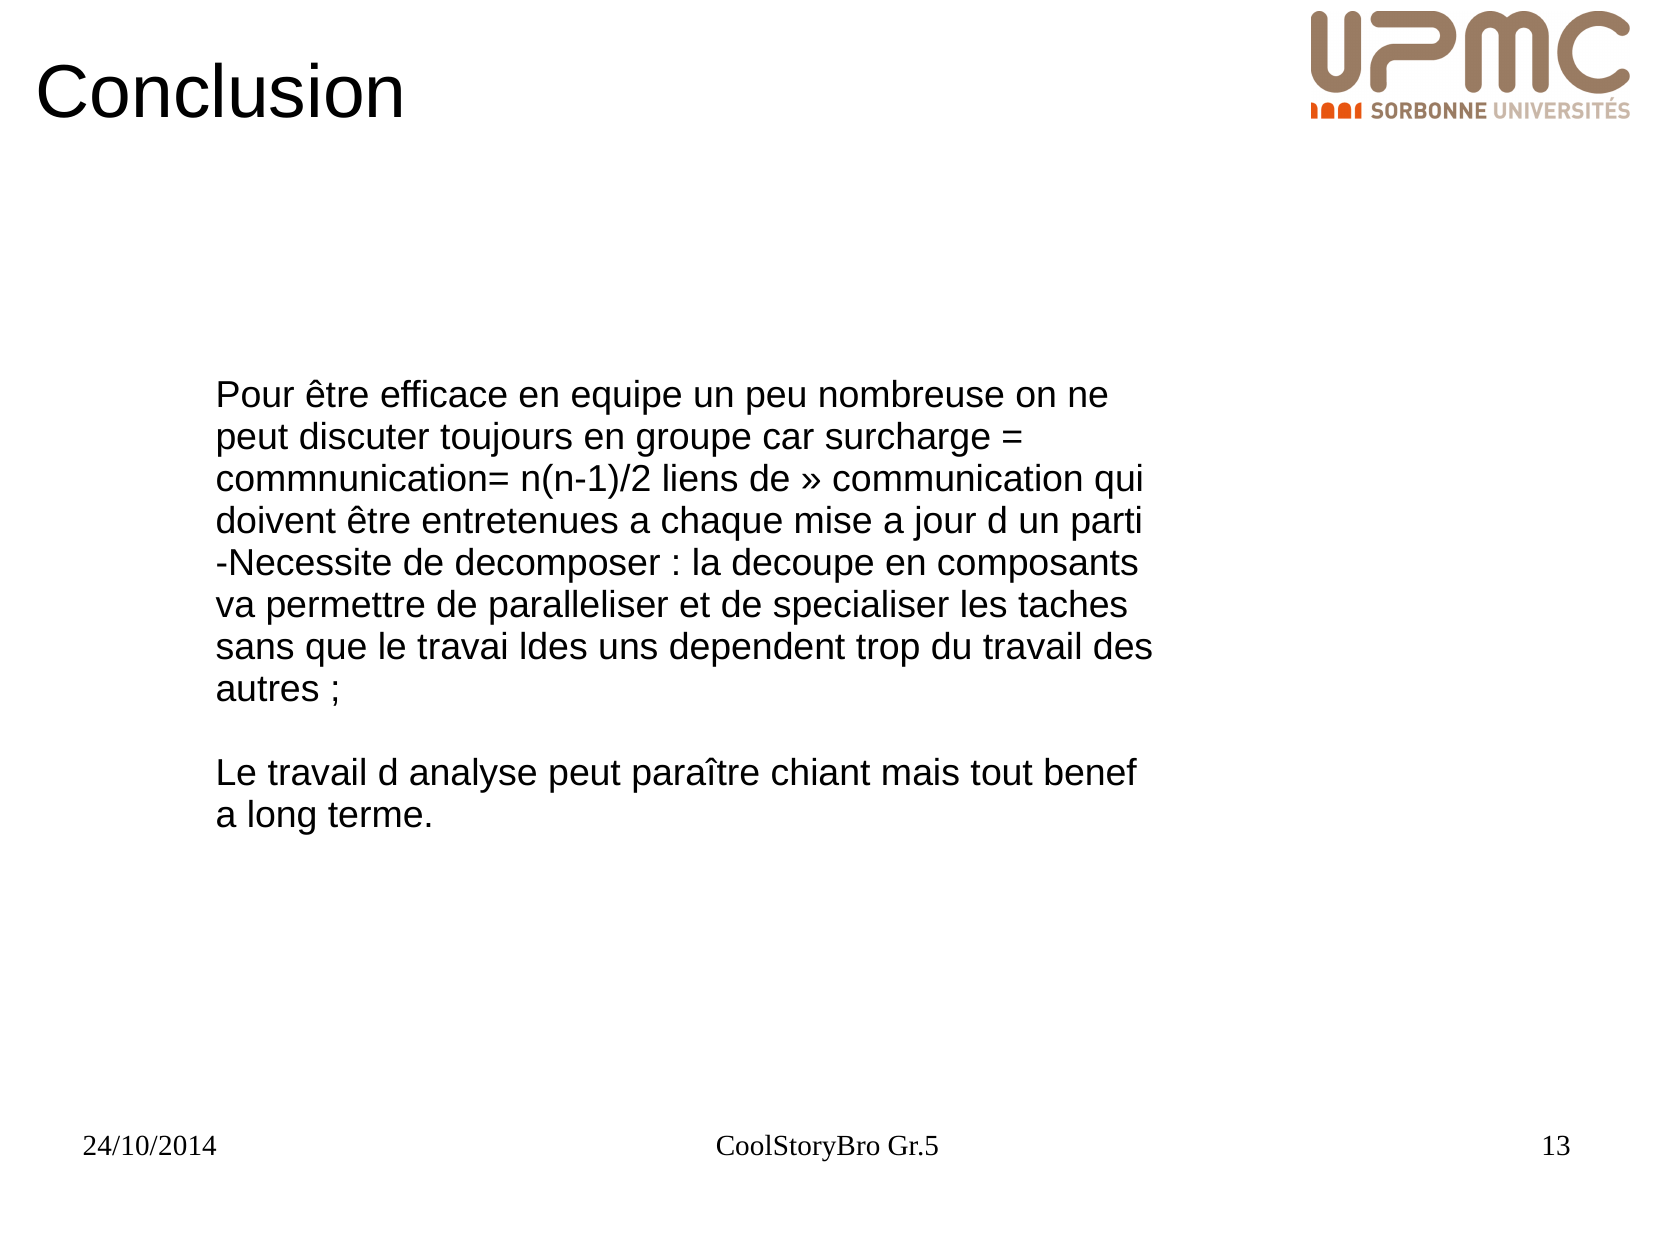

# Conclusion
Pour être efficace en equipe un peu nombreuse on ne peut discuter toujours en groupe car surcharge = commnunication= n(n-1)/2 liens de » communication qui doivent être entretenues a chaque mise a jour d un parti
-Necessite de decomposer : la decoupe en composants va permettre de paralleliser et de specialiser les taches sans que le travai ldes uns dependent trop du travail des autres ;
Le travail d analyse peut paraître chiant mais tout benef a long terme.
24/10/2014
CoolStoryBro Gr.5
13